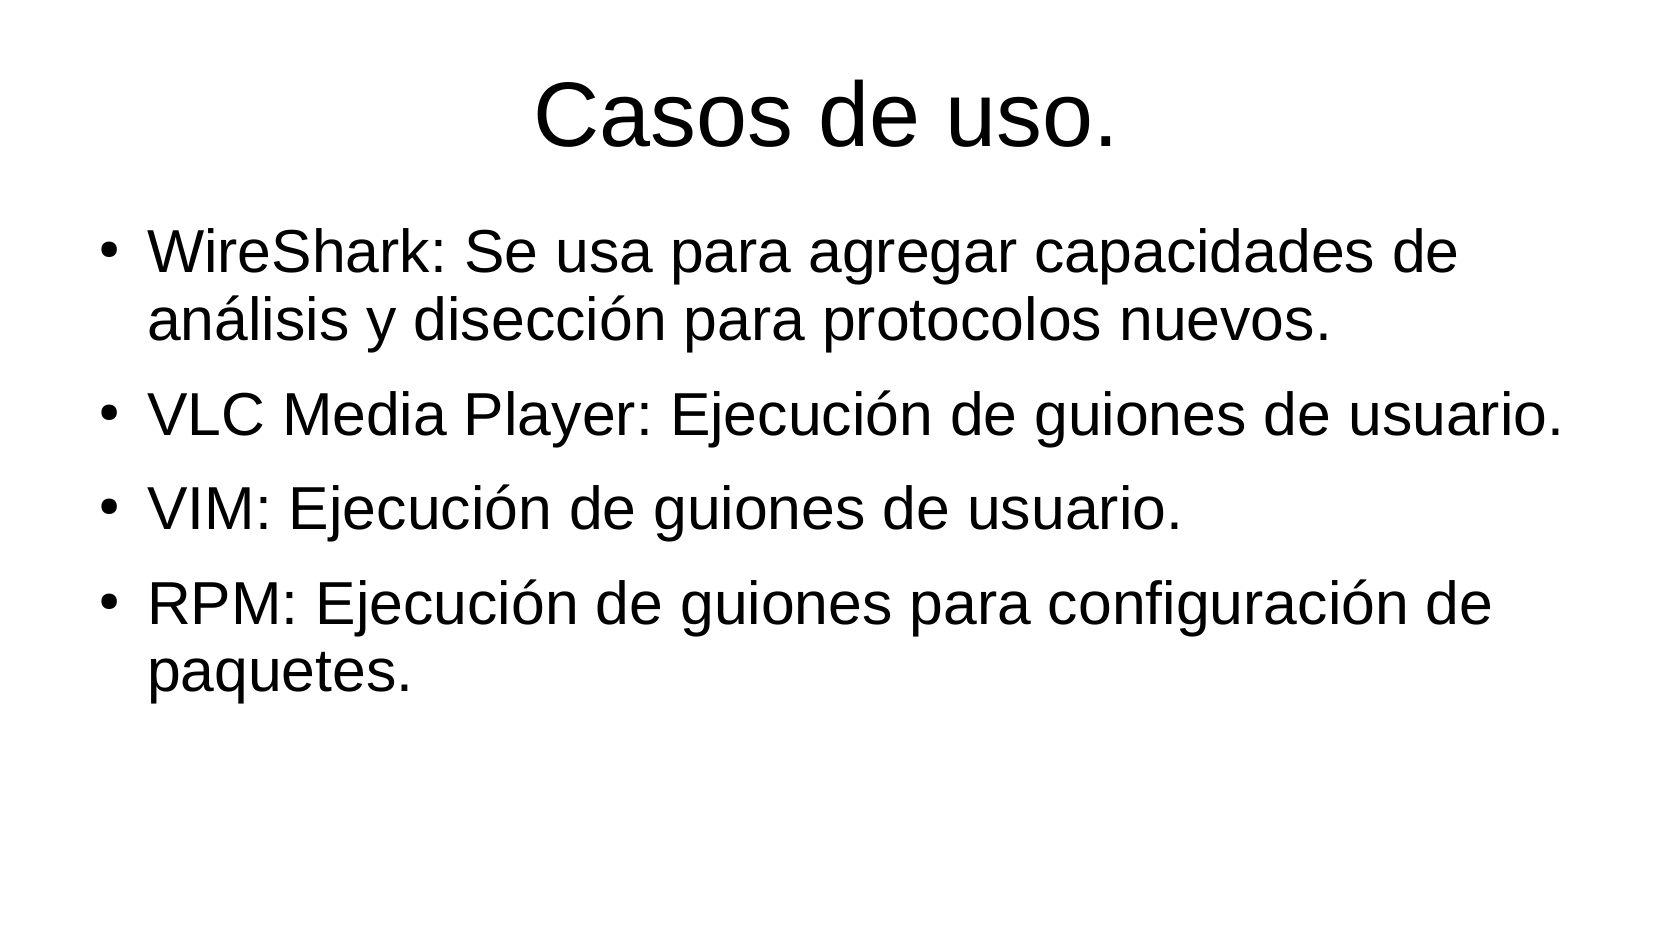

# Casos de uso.
WireShark: Se usa para agregar capacidades de análisis y disección para protocolos nuevos.
VLC Media Player: Ejecución de guiones de usuario.
VIM: Ejecución de guiones de usuario.
RPM: Ejecución de guiones para configuración de paquetes.